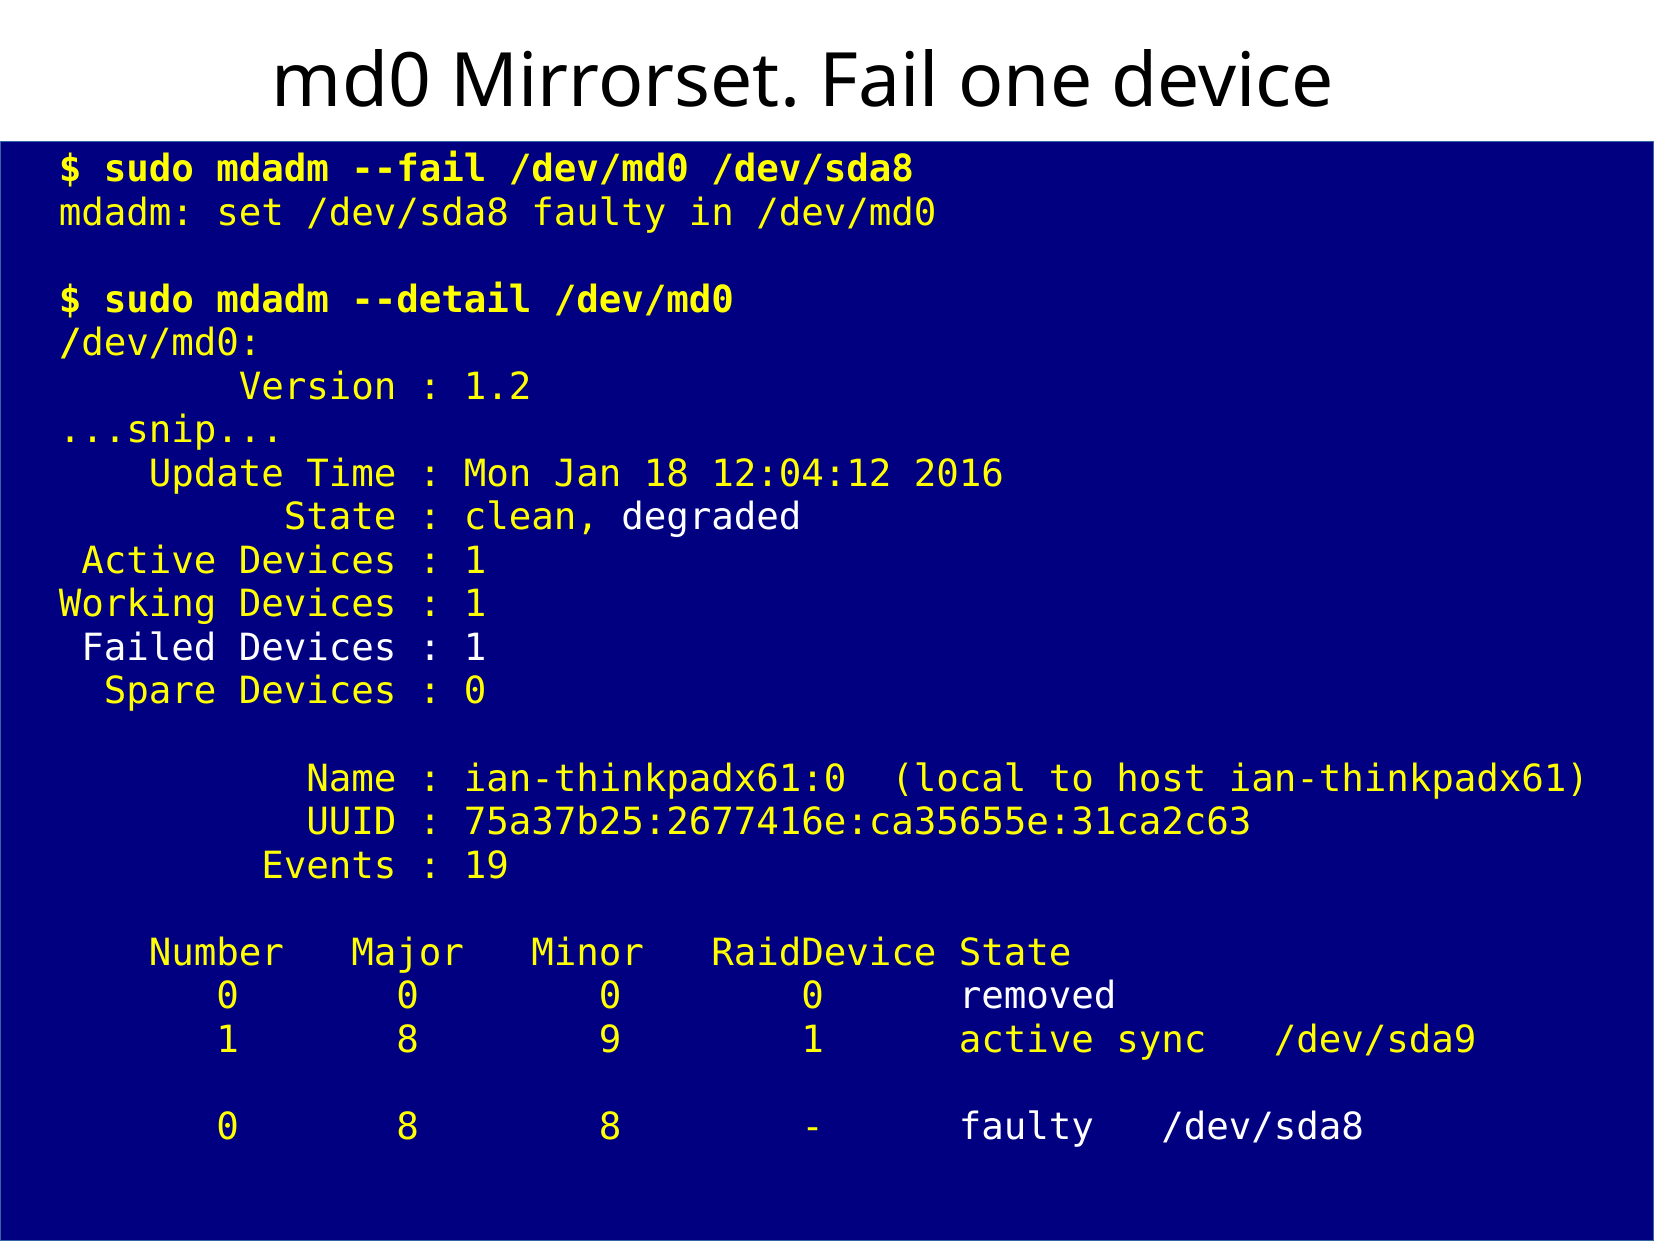

md0 Mirrorset. Fail one device
$ sudo mdadm --fail /dev/md0 /dev/sda8
mdadm: set /dev/sda8 faulty in /dev/md0
$ sudo mdadm --detail /dev/md0
/dev/md0:
 Version : 1.2
...snip...
 Update Time : Mon Jan 18 12:04:12 2016
 State : clean, degraded
 Active Devices : 1
Working Devices : 1
 Failed Devices : 1
 Spare Devices : 0
 Name : ian-thinkpadx61:0 (local to host ian-thinkpadx61)
 UUID : 75a37b25:2677416e:ca35655e:31ca2c63
 Events : 19
 Number Major Minor RaidDevice State
 0 0 0 0 removed
 1 8 9 1 active sync /dev/sda9
 0 8 8 - faulty /dev/sda8
# lsusb